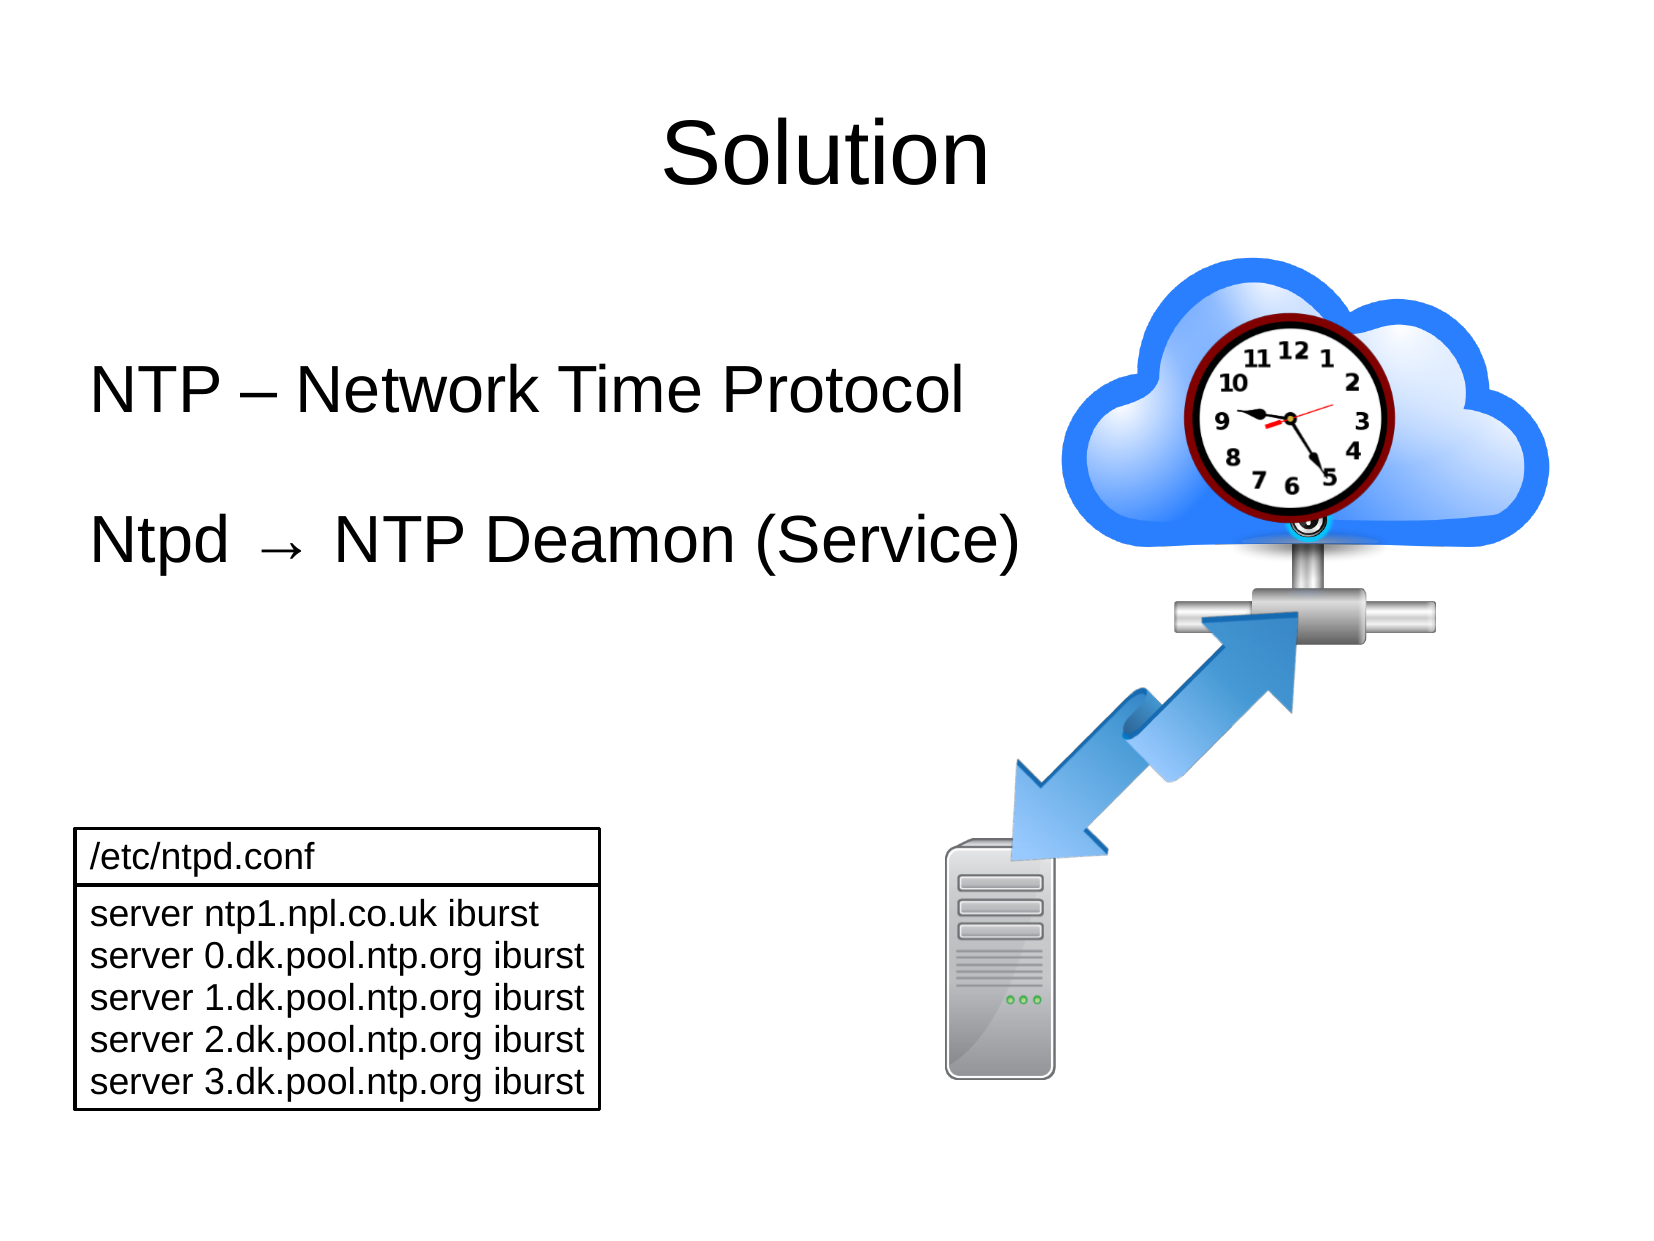

# Solution
NTP – Network Time Protocol
Ntpd → NTP Deamon (Service)
/etc/ntpd.conf
server ntp1.npl.co.uk iburst
server 0.dk.pool.ntp.org iburst
server 1.dk.pool.ntp.org iburst
server 2.dk.pool.ntp.org iburst
server 3.dk.pool.ntp.org iburst